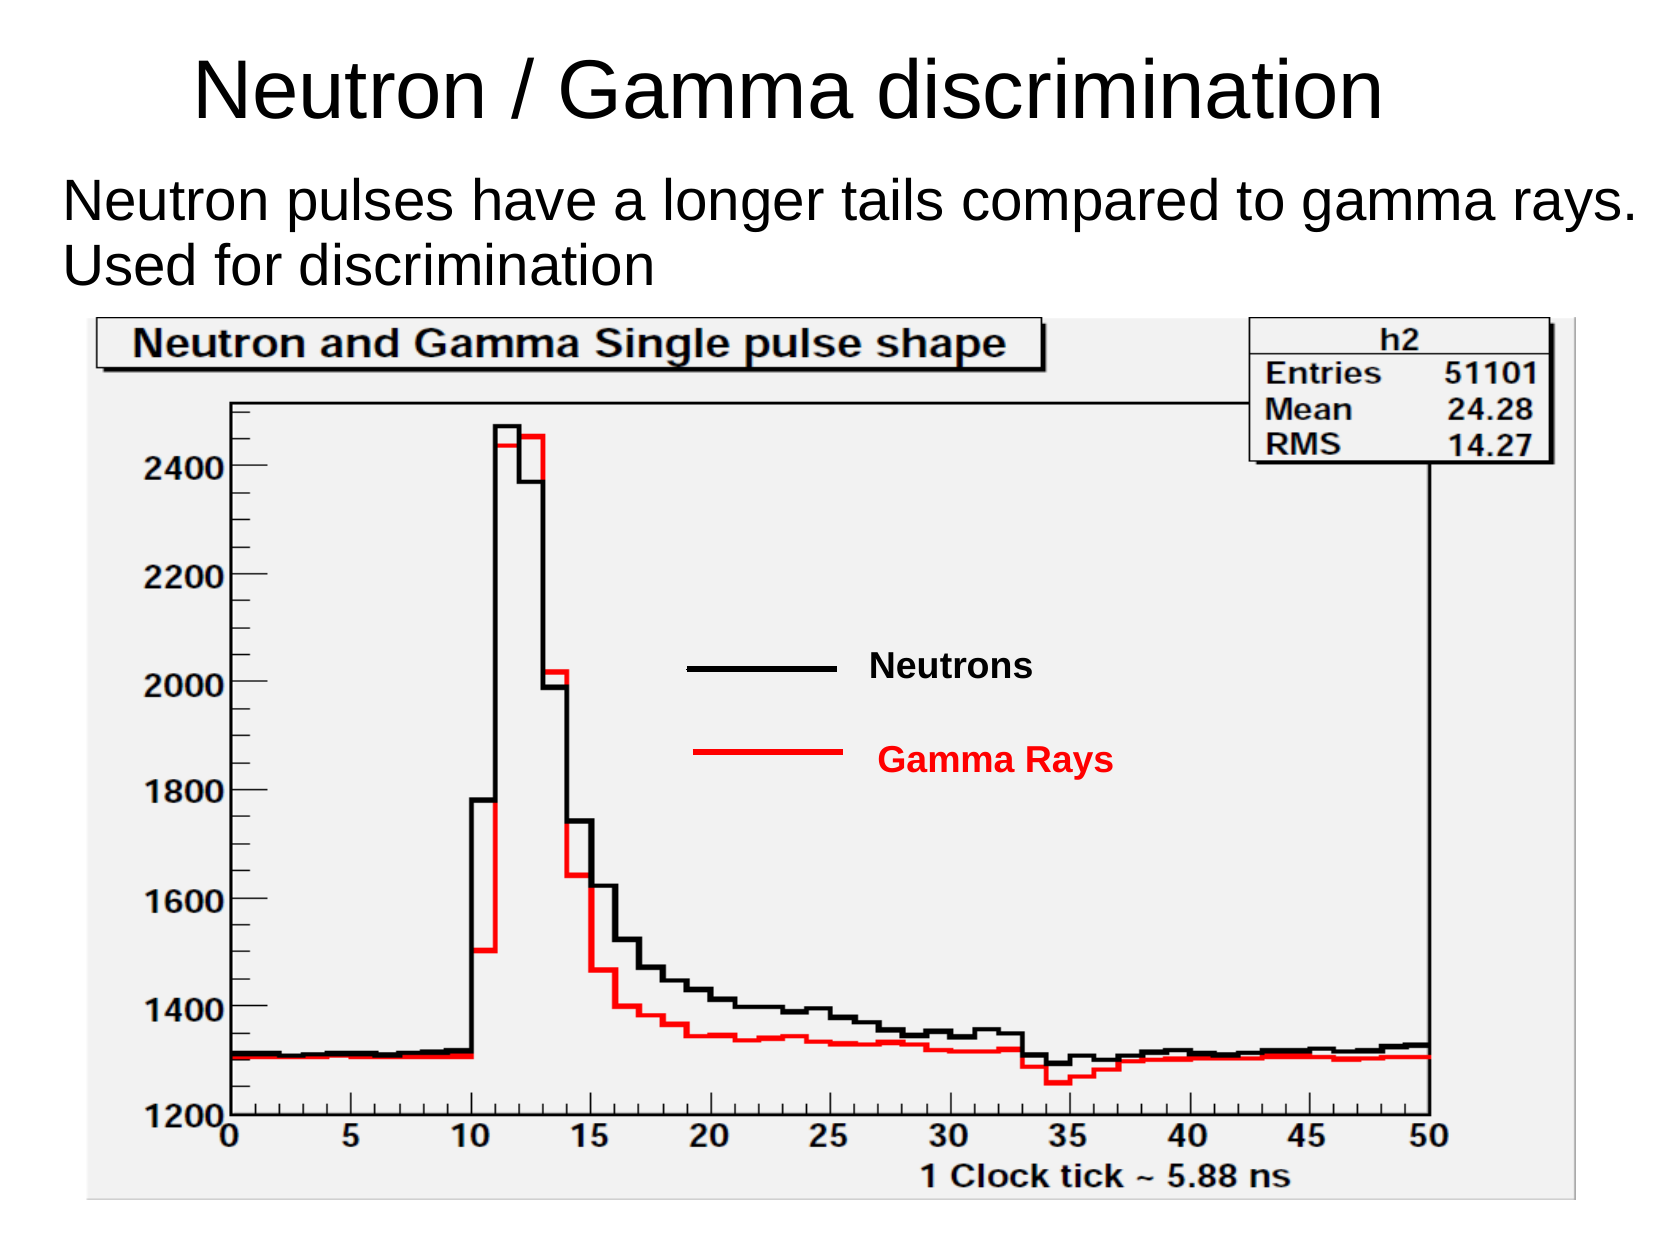

Neutron / Gamma discrimination
Neutron pulses have a longer tails compared to gamma rays.
Used for discrimination
Neutrons
Gamma Rays